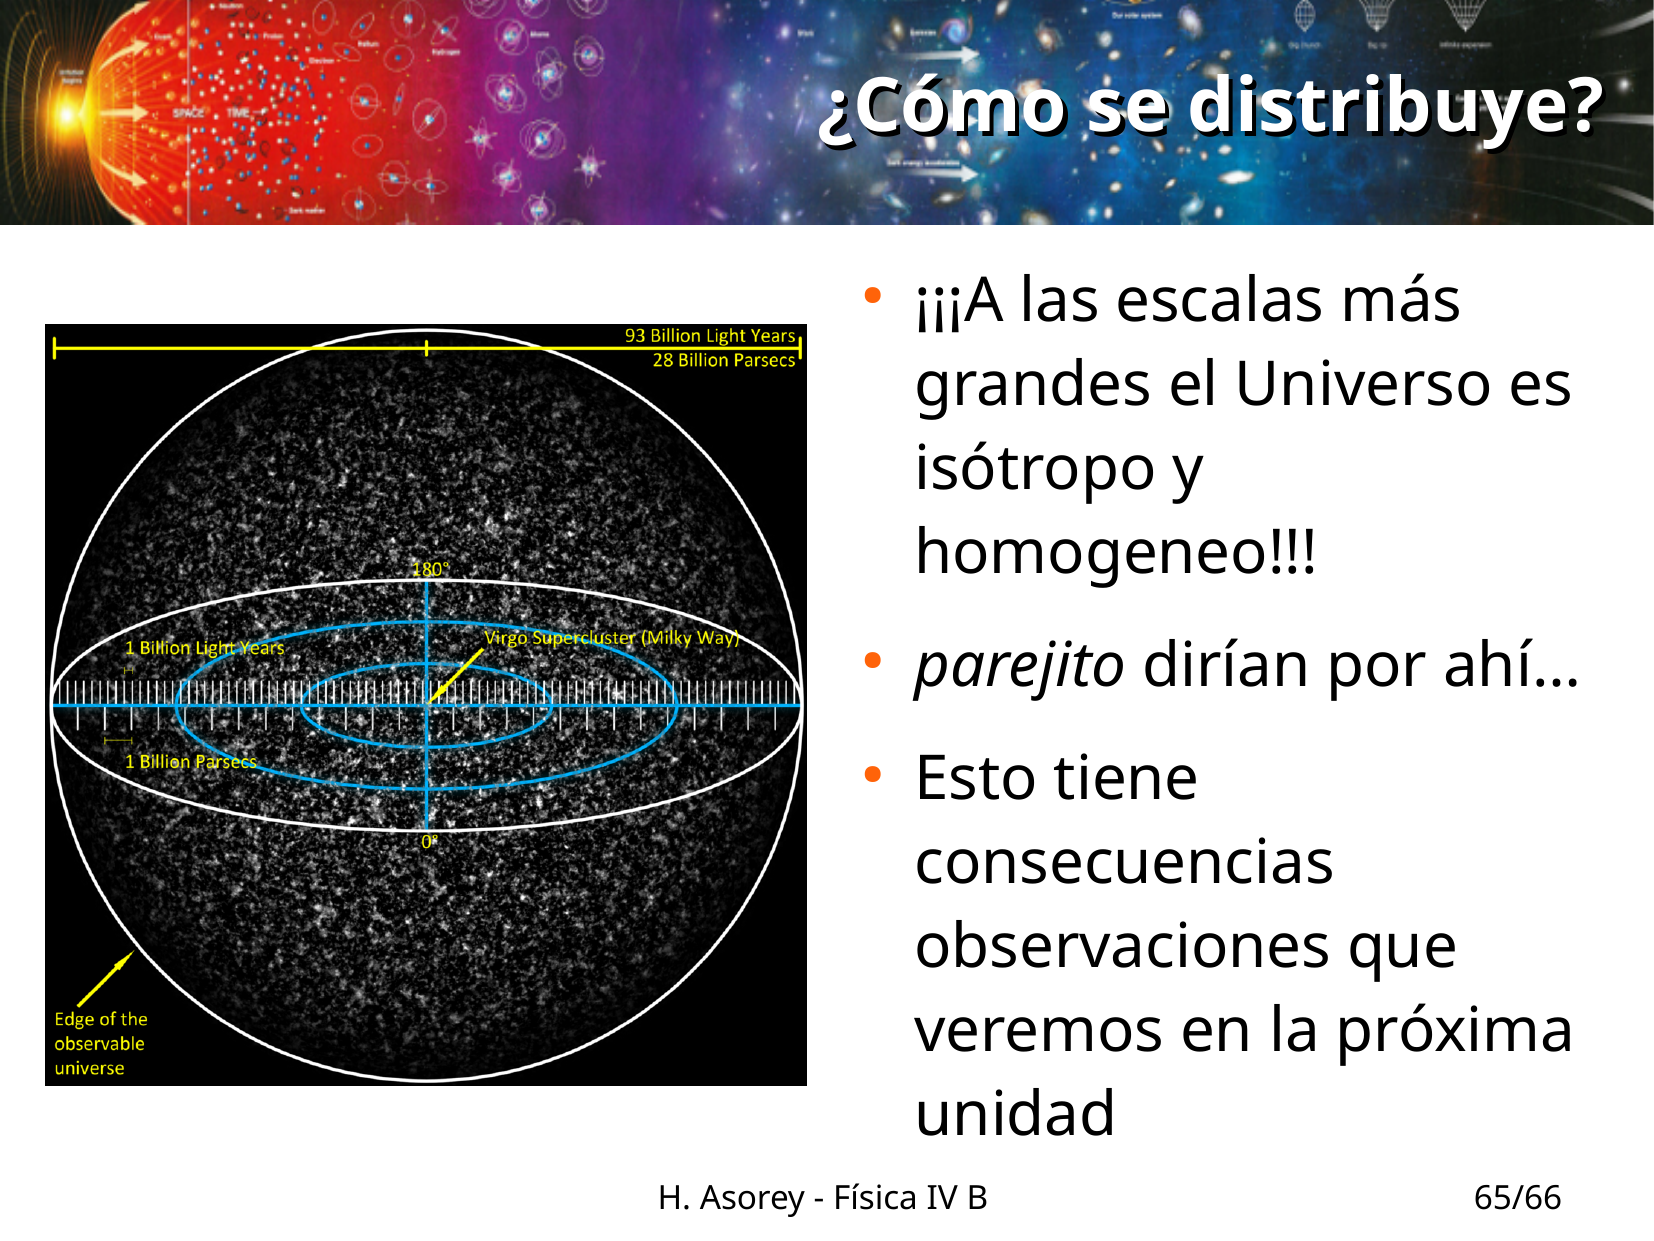

# ¿Cómo se distribuye?
¡¡¡A las escalas más grandes el Universo es isótropo y homogeneo!!!
parejito dirían por ahí…
Esto tiene consecuencias observaciones que veremos en la próxima unidad
H. Asorey - Física IV B
65